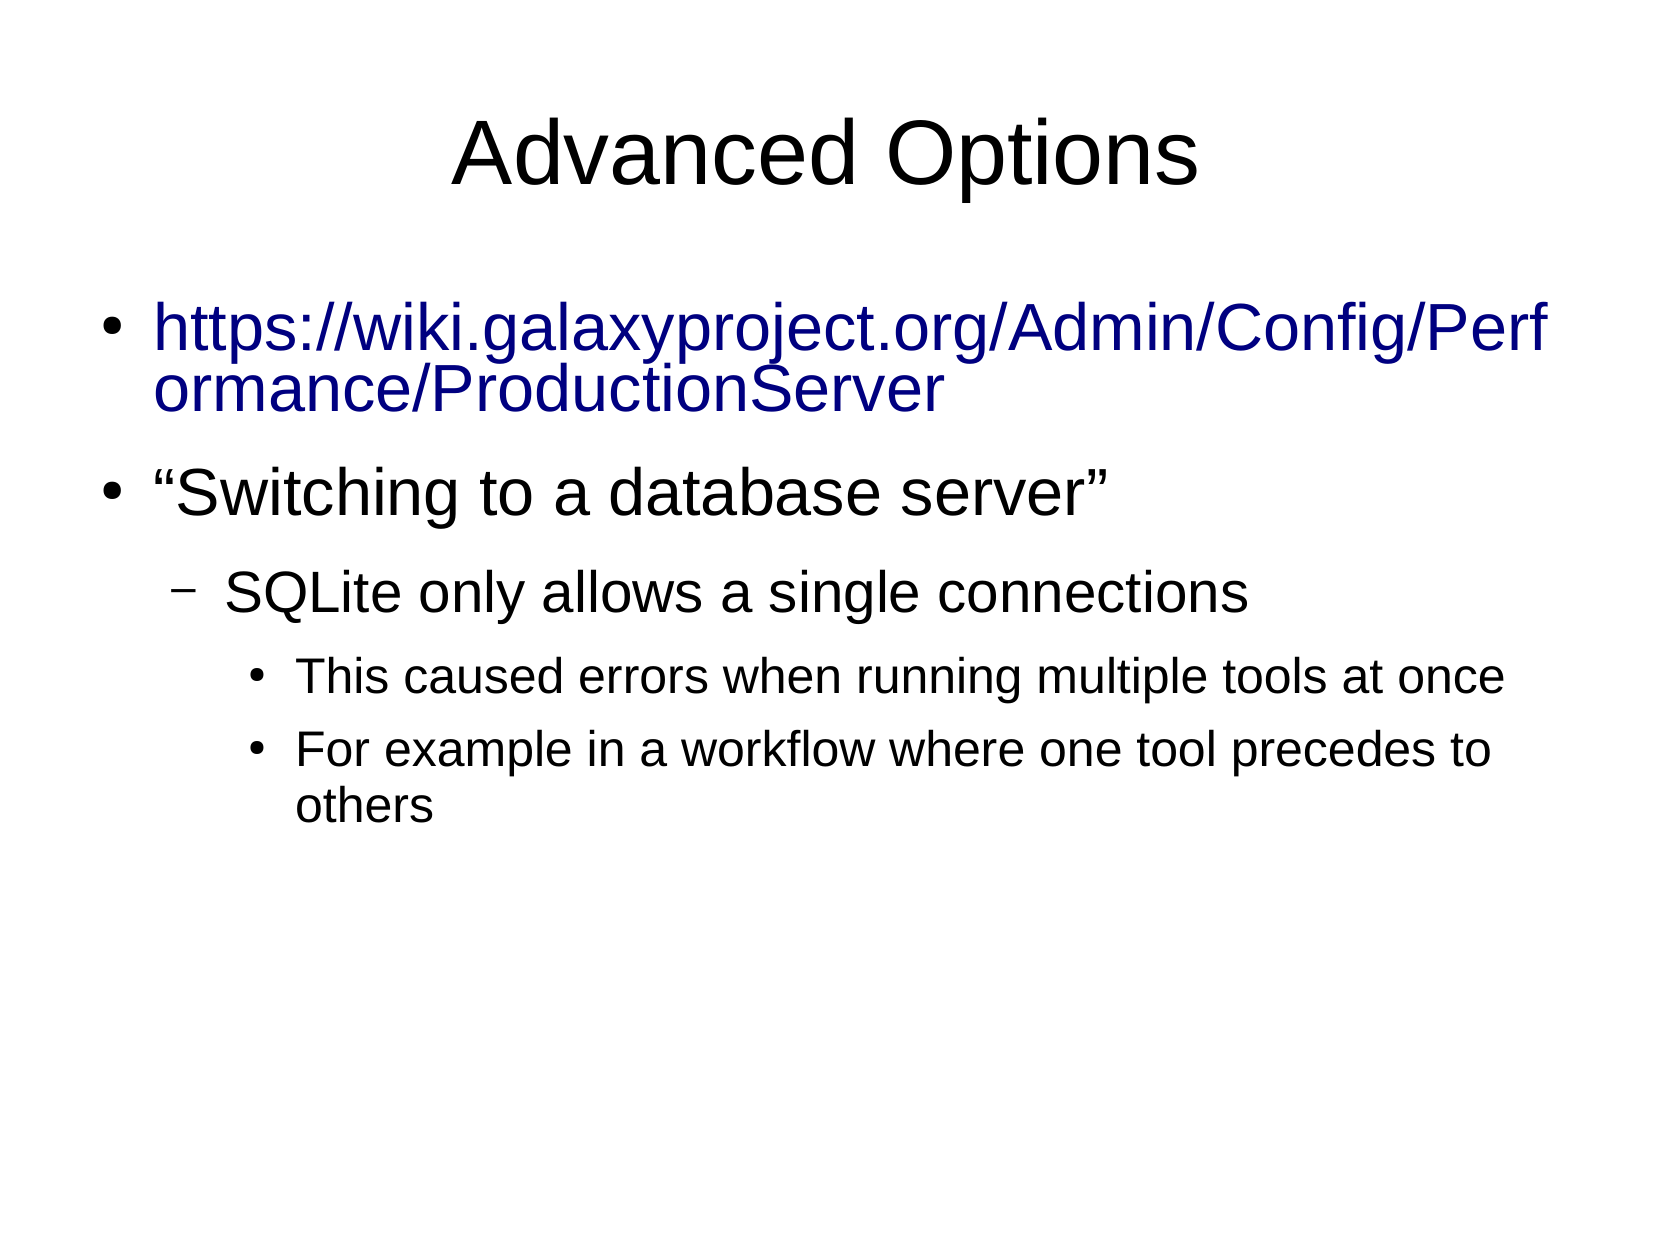

# Advanced Options
https://wiki.galaxyproject.org/Admin/Config/Performance/ProductionServer
“Switching to a database server”
SQLite only allows a single connections
This caused errors when running multiple tools at once
For example in a workflow where one tool precedes to others